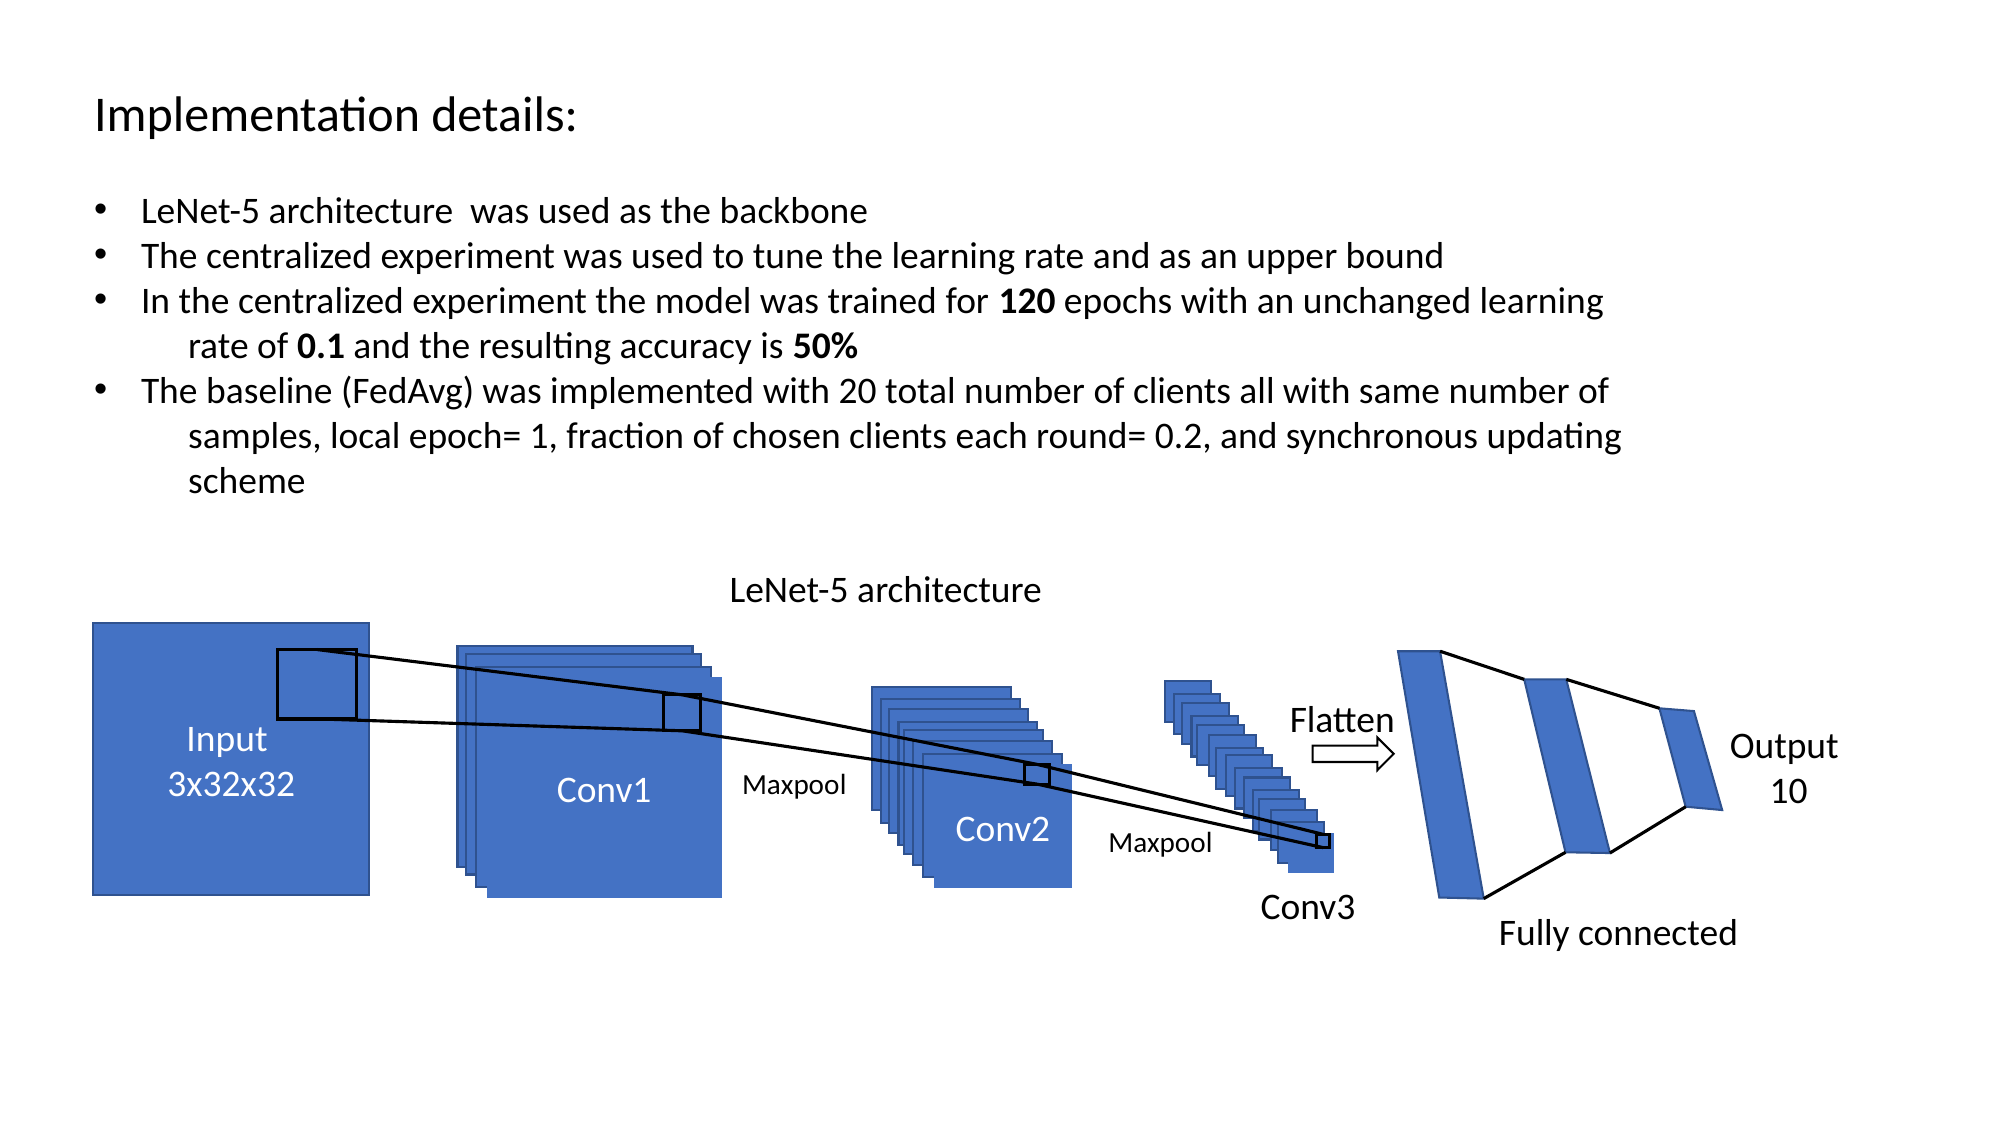

Implementation details:
LeNet-5 architecture was used as the backbone
The centralized experiment was used to tune the learning rate and as an upper bound
In the centralized experiment the model was trained for 120 epochs with an unchanged learning rate of 0.1 and the resulting accuracy is 50%
The baseline (FedAvg) was implemented with 20 total number of clients all with same number of samples, local epoch= 1, fraction of chosen clients each round= 0.2, and synchronous updating scheme
LeNet-5 architecture
Input
3x32x32
Conv1
Flatten
Output
10
Maxpool
Conv2
Maxpool
Conv3
Fully connected